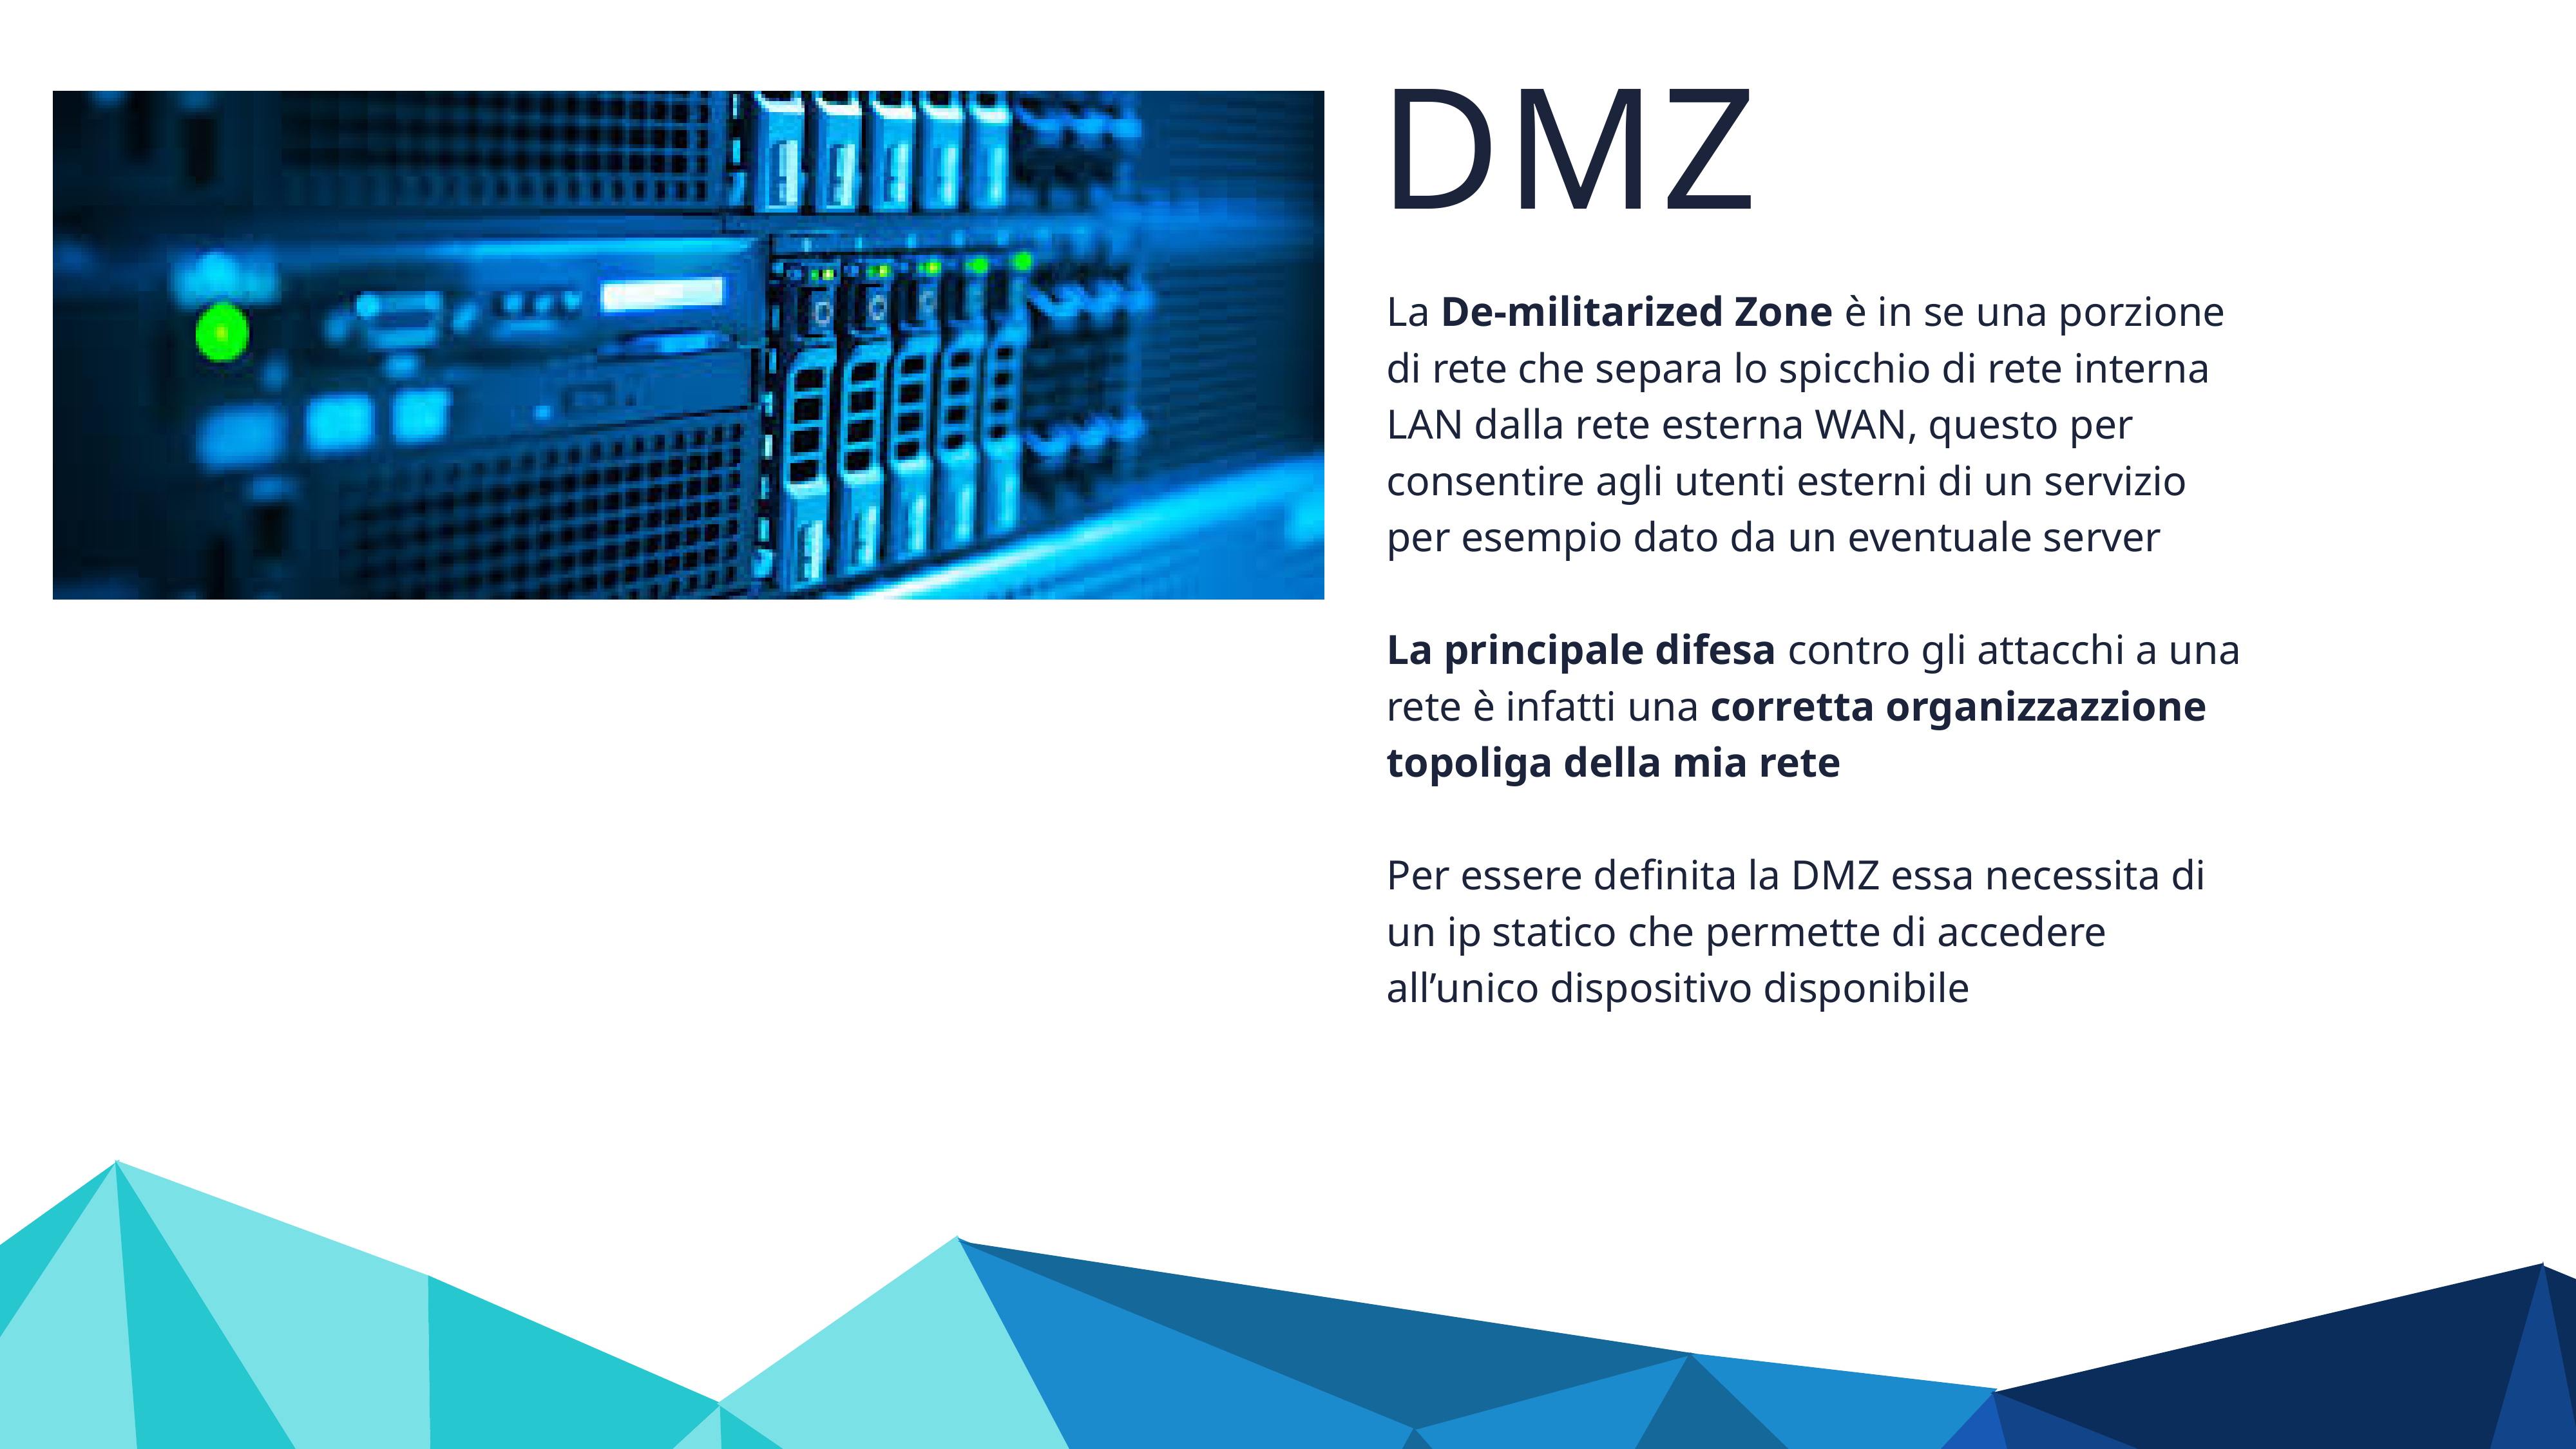

DMZ
La De-militarized Zone è in se una porzione di rete che separa lo spicchio di rete interna LAN dalla rete esterna WAN, questo per consentire agli utenti esterni di un servizio per esempio dato da un eventuale server
La principale difesa contro gli attacchi a una rete è infatti una corretta organizzazzione topoliga della mia rete
Per essere definita la DMZ essa necessita di un ip statico che permette di accedere all’unico dispositivo disponibile